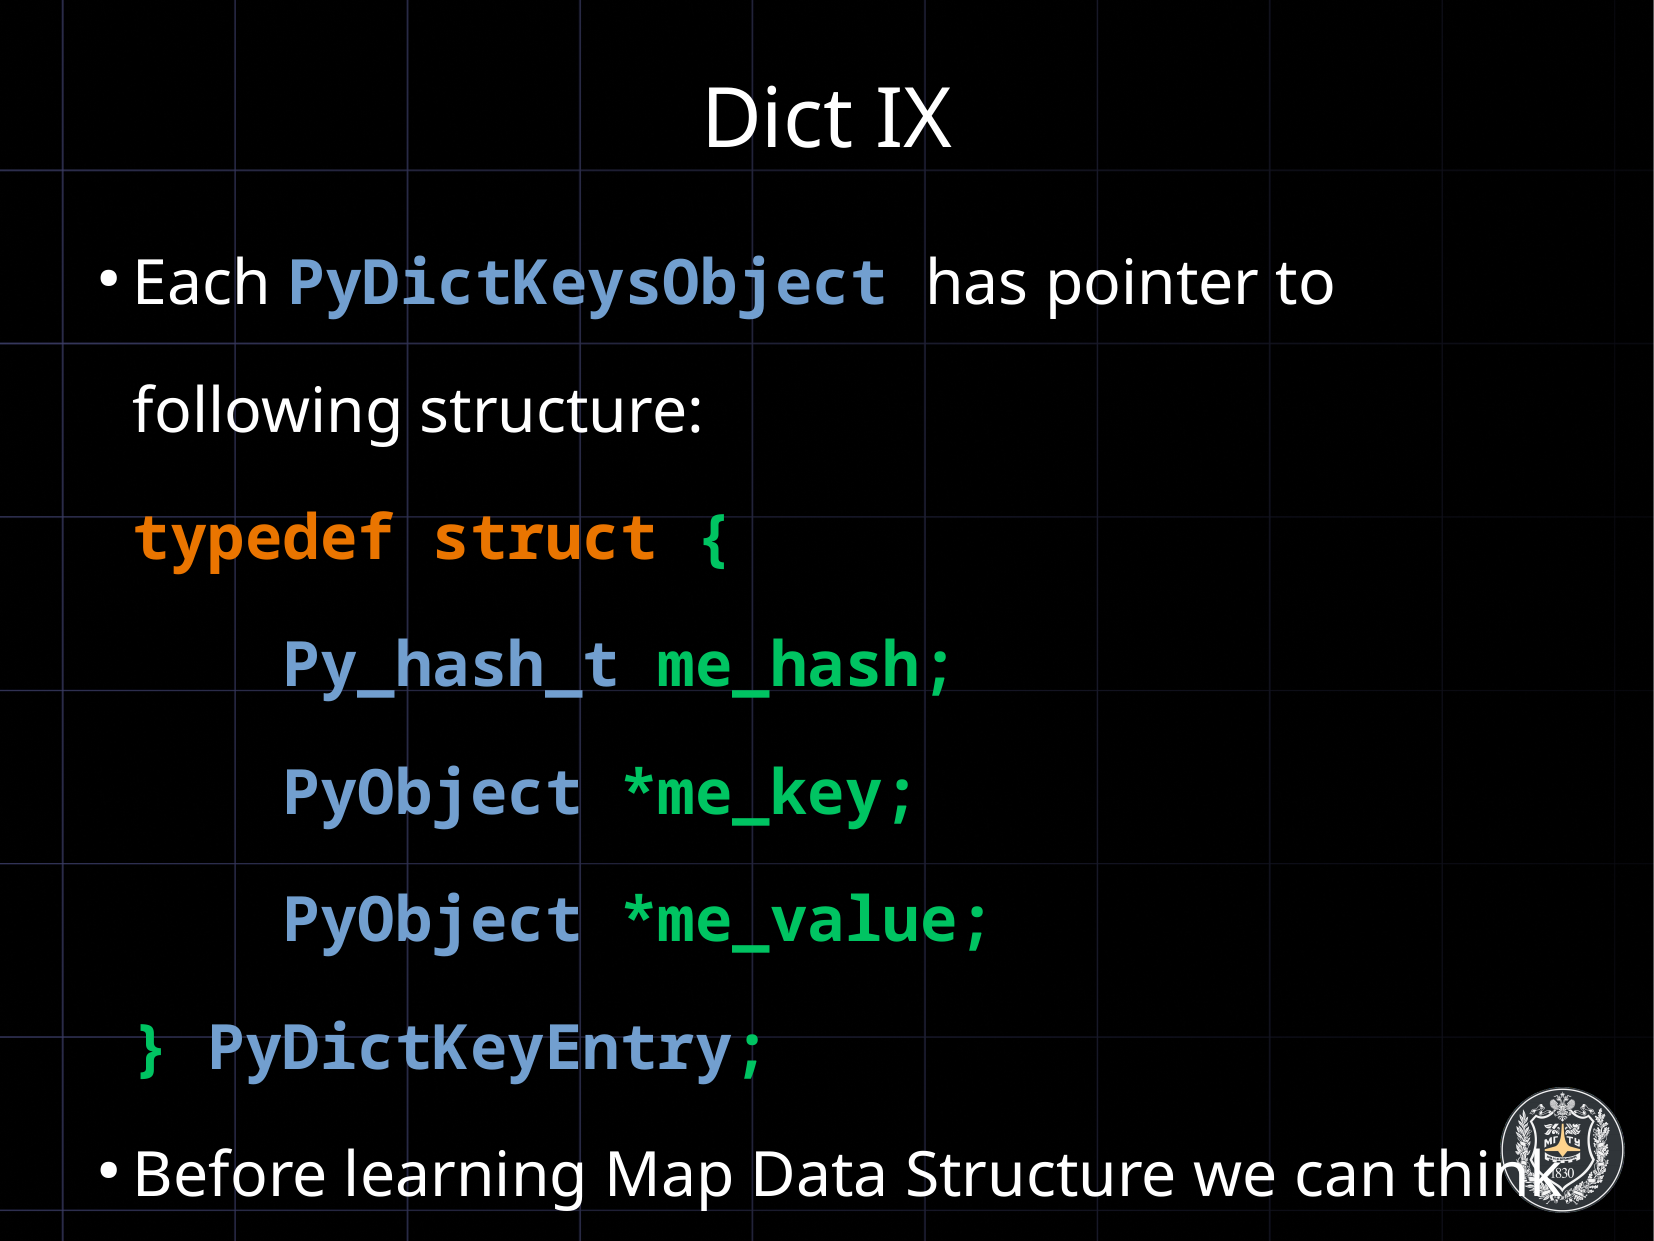

# Dict IX
Each PyDictKeysObject has pointer to following structure:
typedef struct {
 Py_hash_t me_hash;
 PyObject *me_key;
 PyObject *me_value;
} PyDictKeyEntry;
Before learning Map Data Structure we can think that `PyDictKeysObject *ma_keys` stores all keys, `PyObject **ma_values` stores all vals,